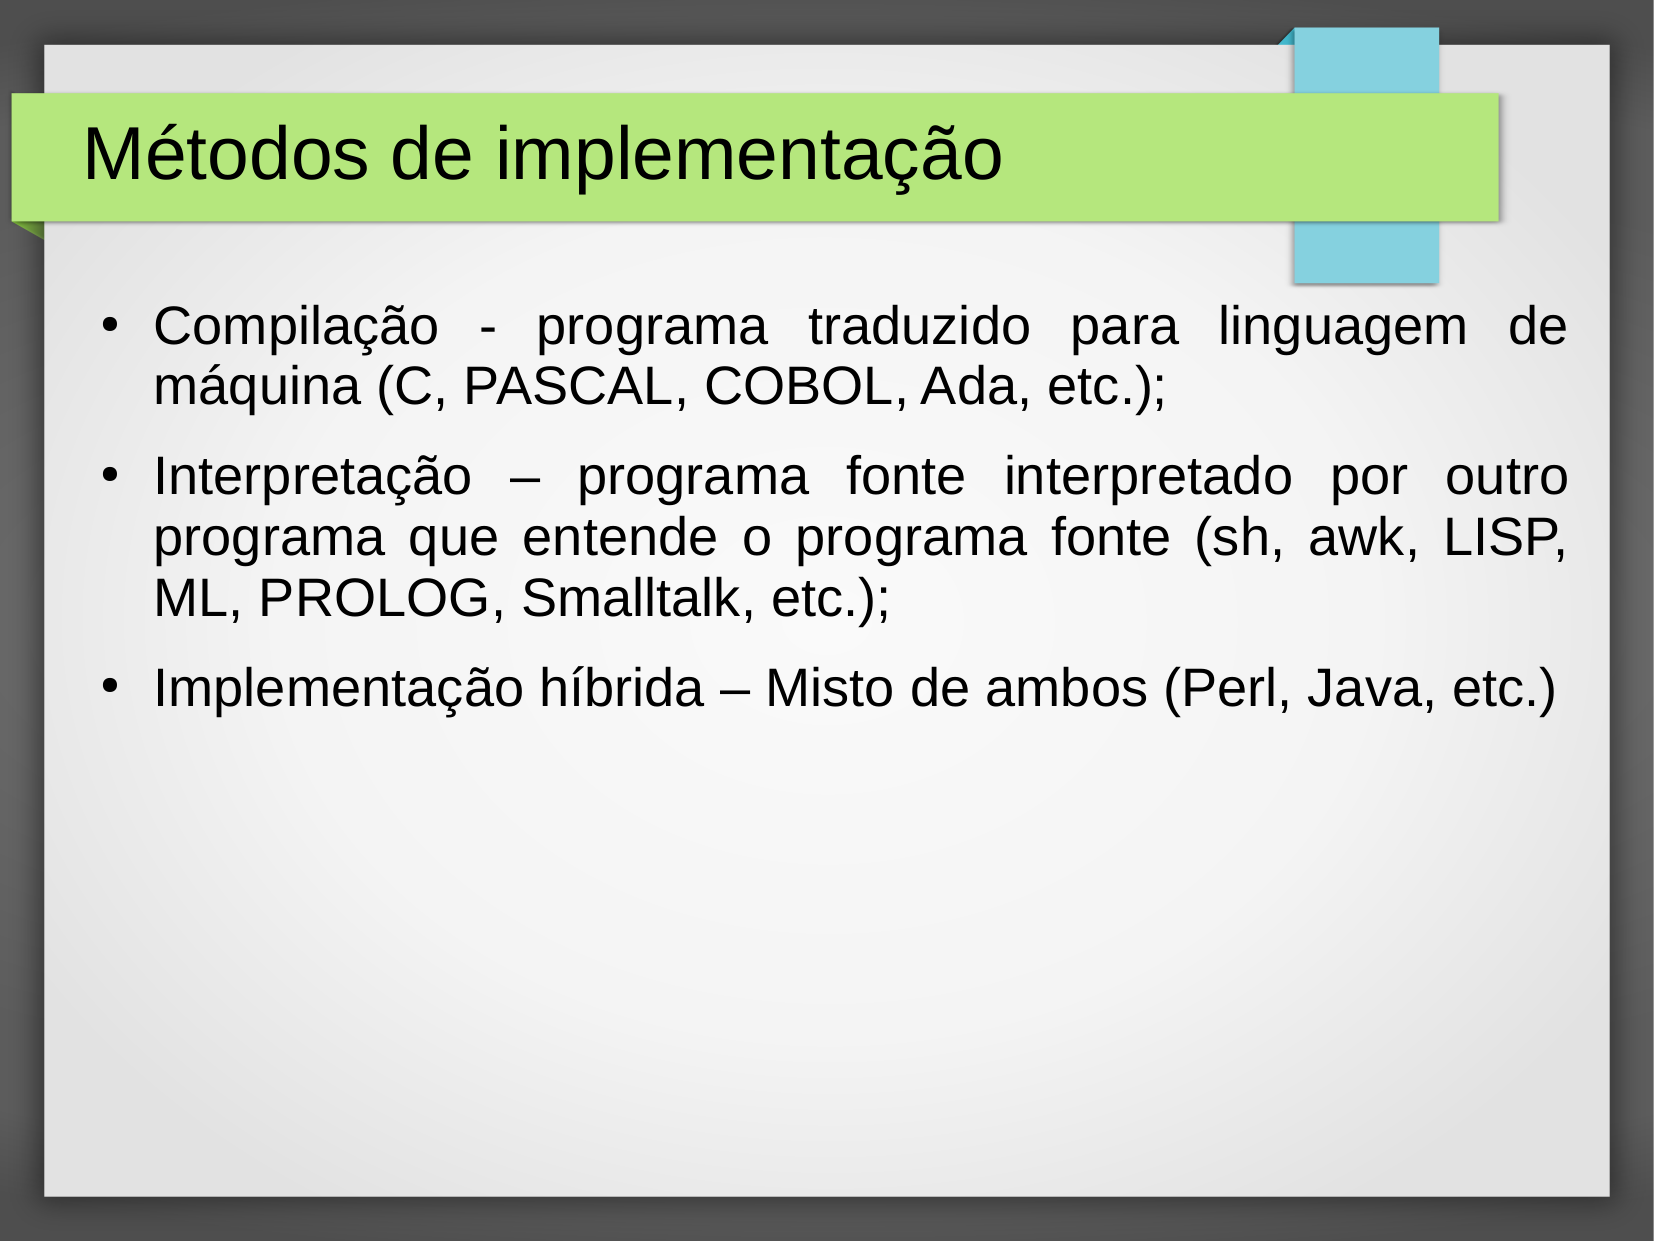

# Métodos de implementação
Compilação - programa traduzido para linguagem de máquina (C, PASCAL, COBOL, Ada, etc.);
Interpretação – programa fonte interpretado por outro programa que entende o programa fonte (sh, awk, LISP, ML, PROLOG, Smalltalk, etc.);
Implementação híbrida – Misto de ambos (Perl, Java, etc.)